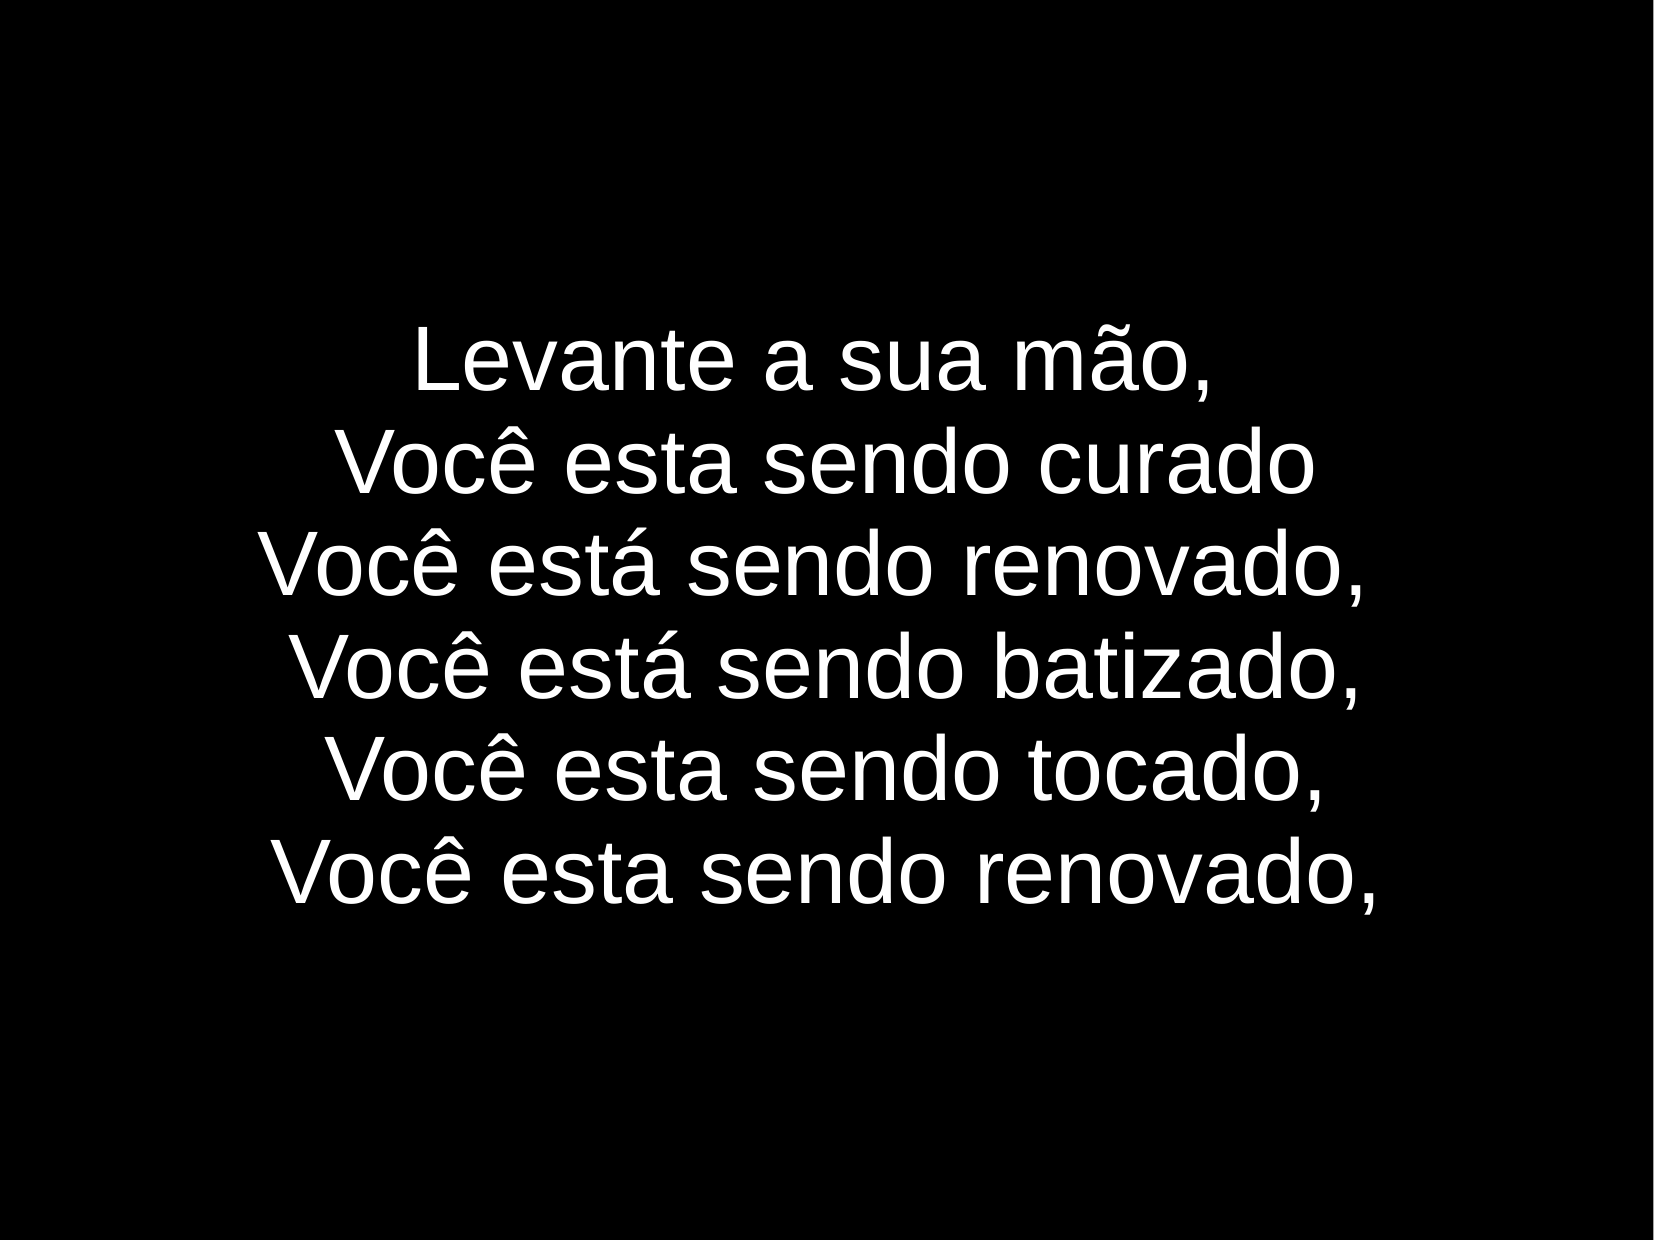

# Levante a sua mão,
Você esta sendo curado
Você está sendo renovado,
Você está sendo batizado,
Você esta sendo tocado,
Você esta sendo renovado,